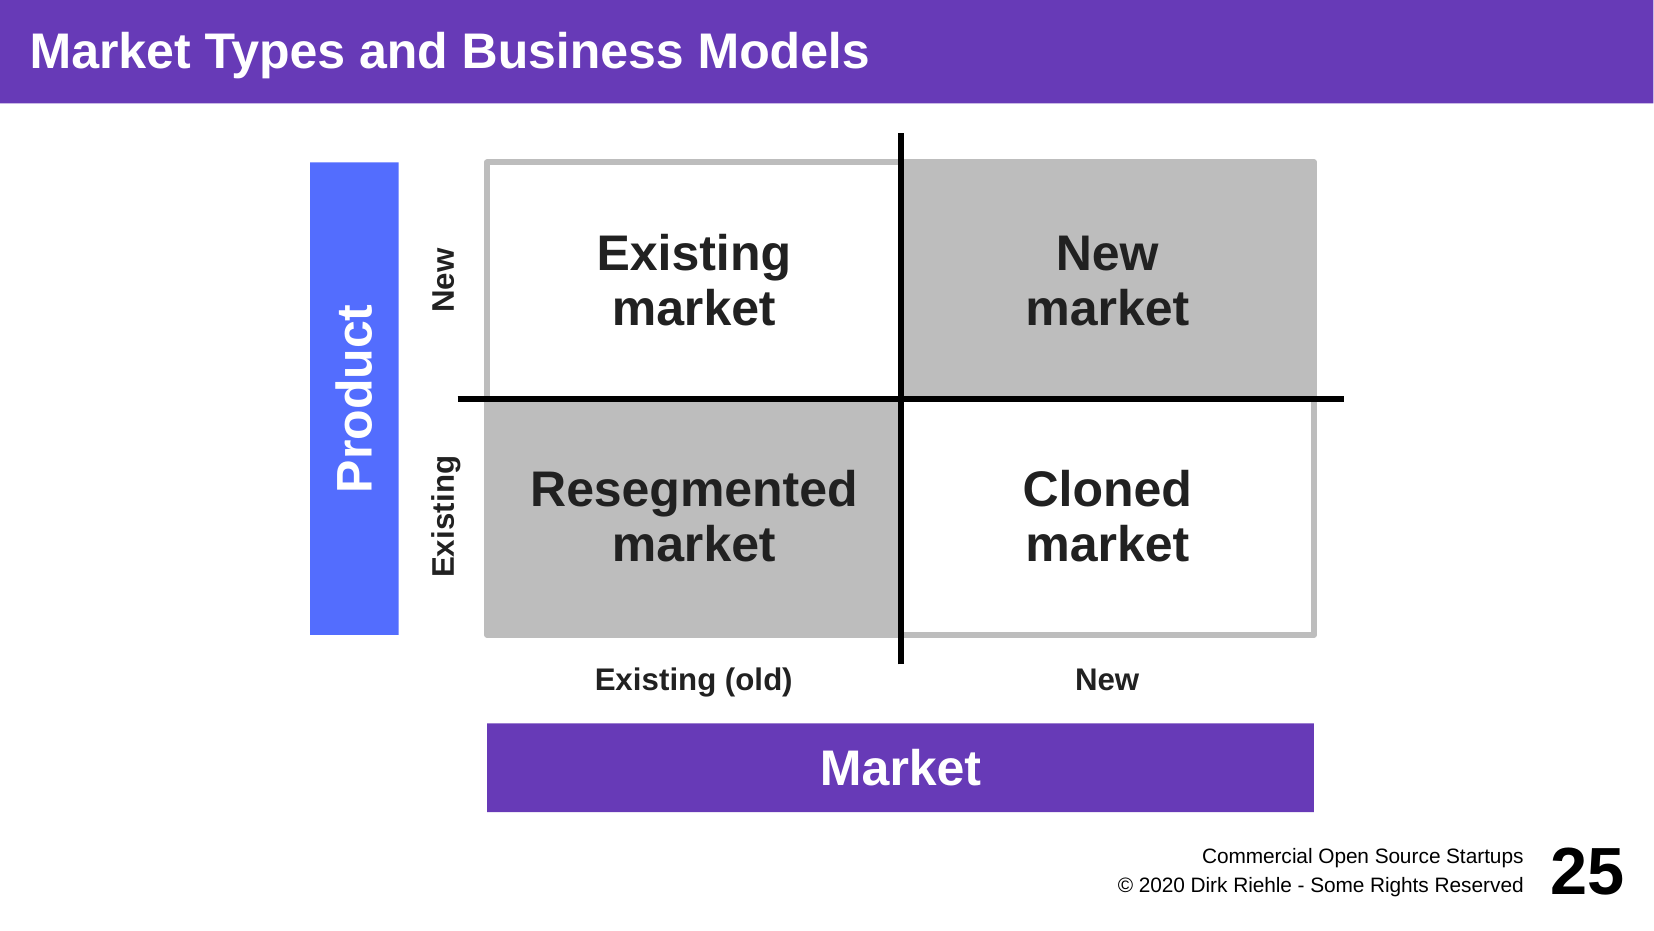

# Market Types and Business Models
Existing
market
New
market
New
Product
Resegmented
market
Cloned
market
Existing
Existing (old)
New
Market
Commercial Open Source Startups
25
© 2020 Dirk Riehle - Some Rights Reserved